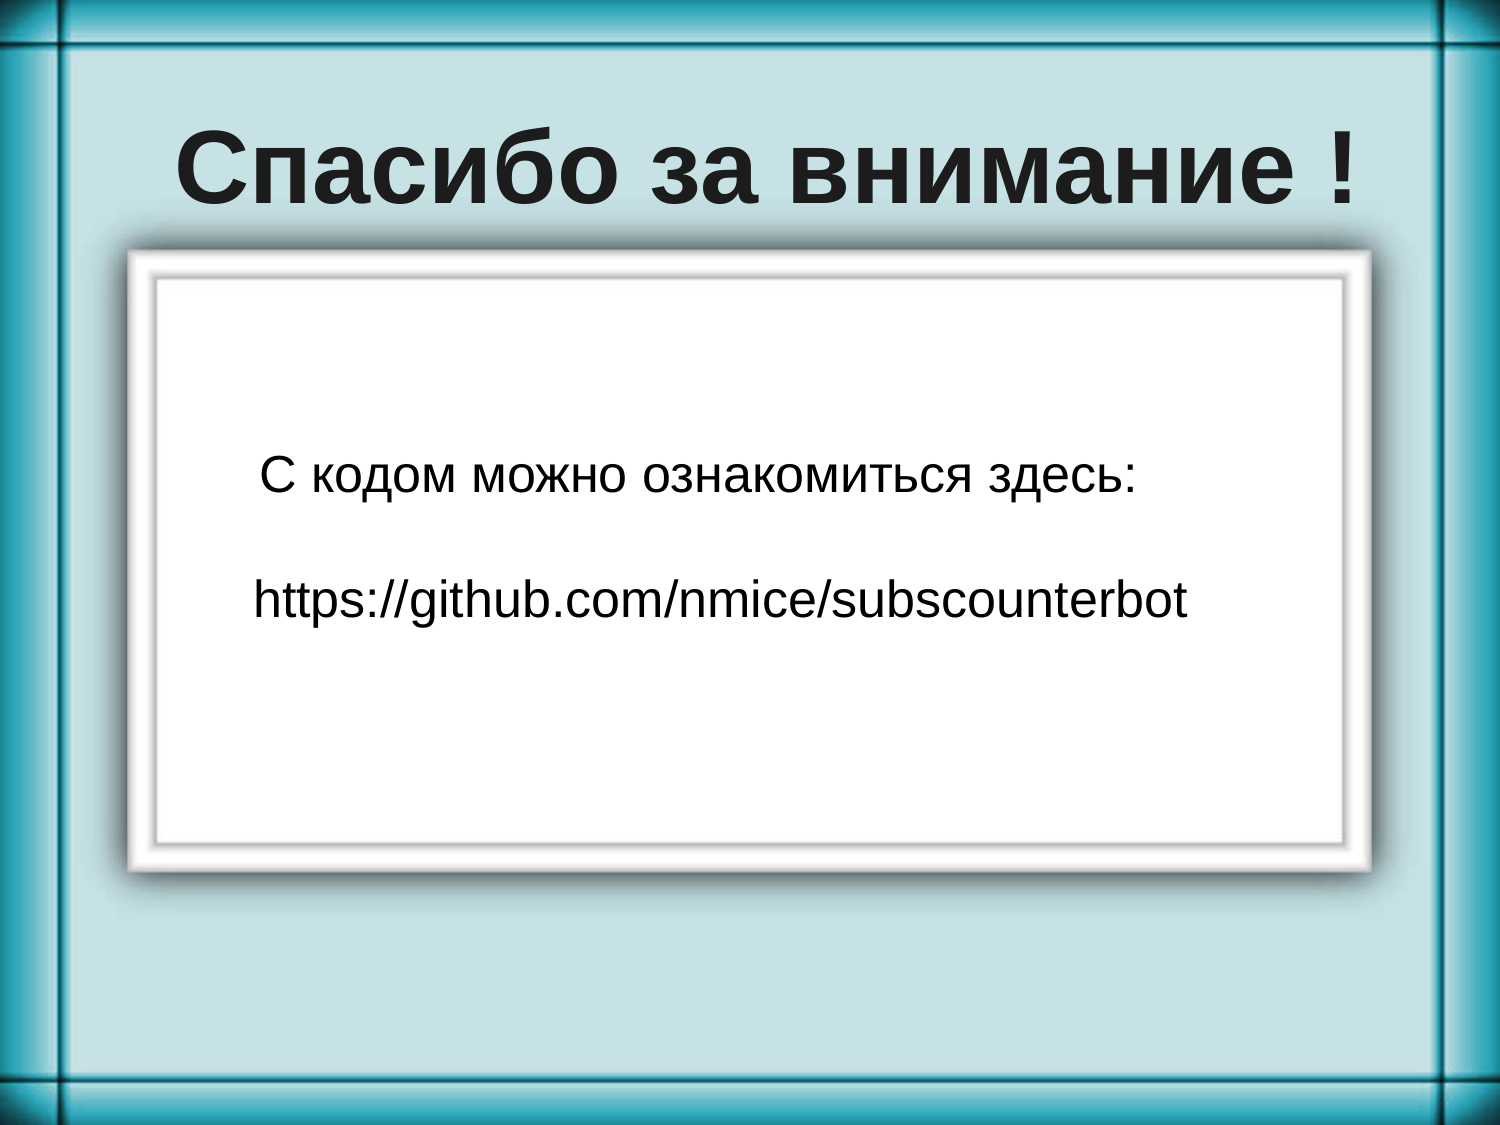

# Спасибо за внимание !
 С кодом можно ознакомиться здесь:
 https://github.com/nmice/subscounterbot